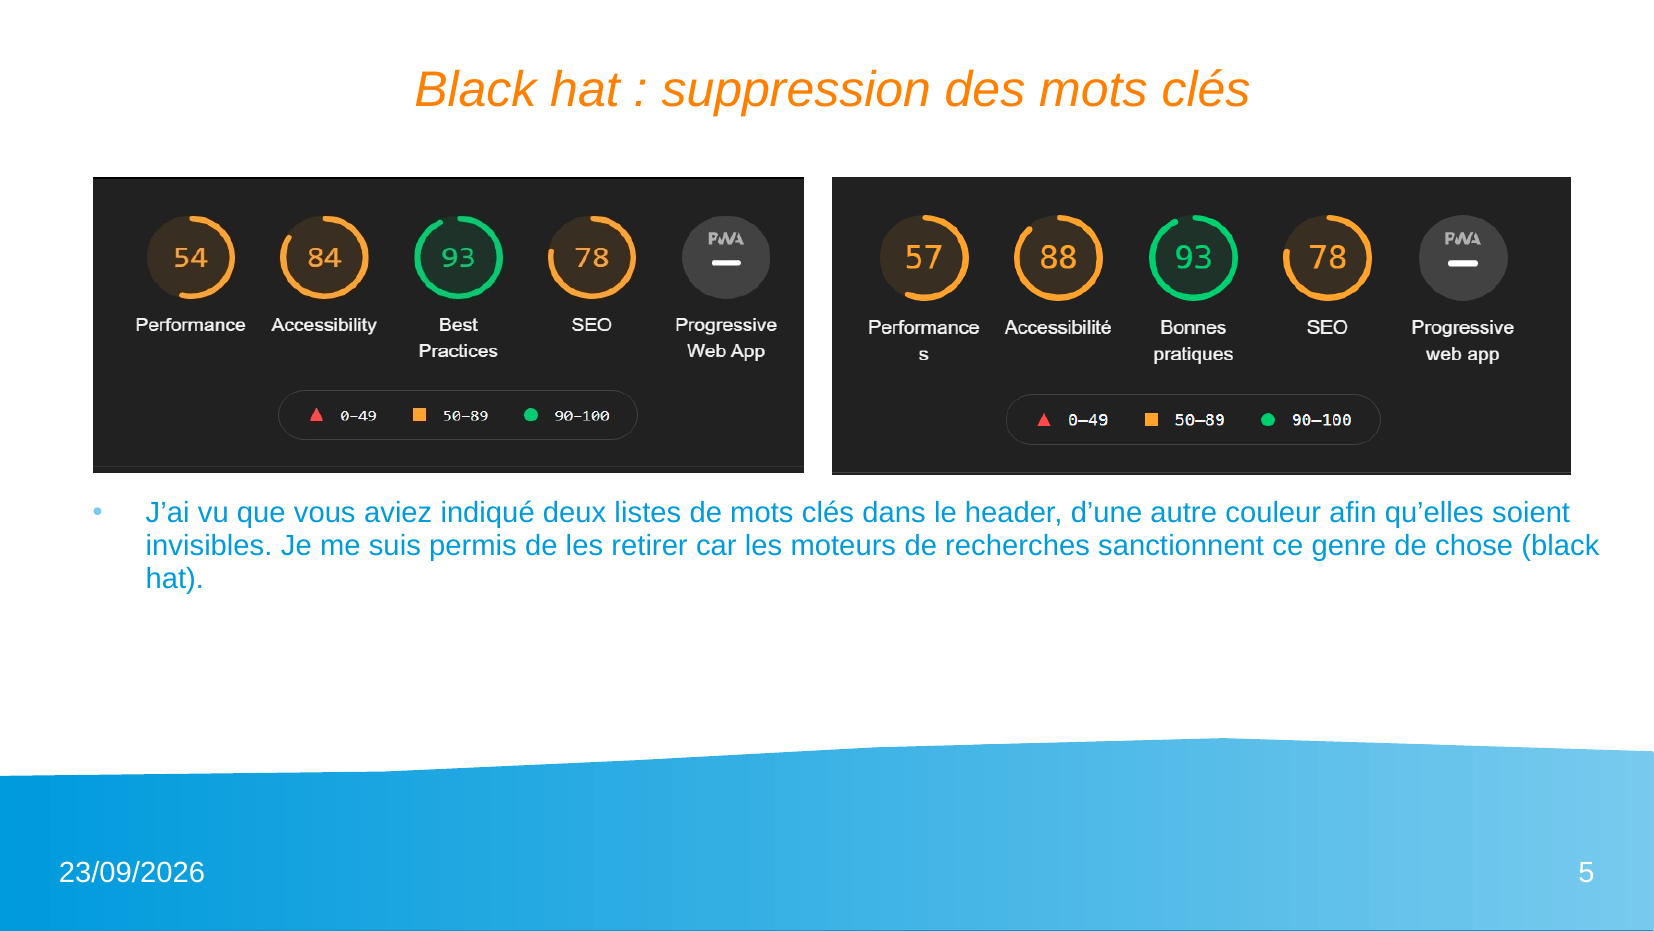

# Black hat : suppression des mots clés
J’ai vu que vous aviez indiqué deux listes de mots clés dans le header, d’une autre couleur afin qu’elles soient invisibles. Je me suis permis de les retirer car les moteurs de recherches sanctionnent ce genre de chose (black hat).